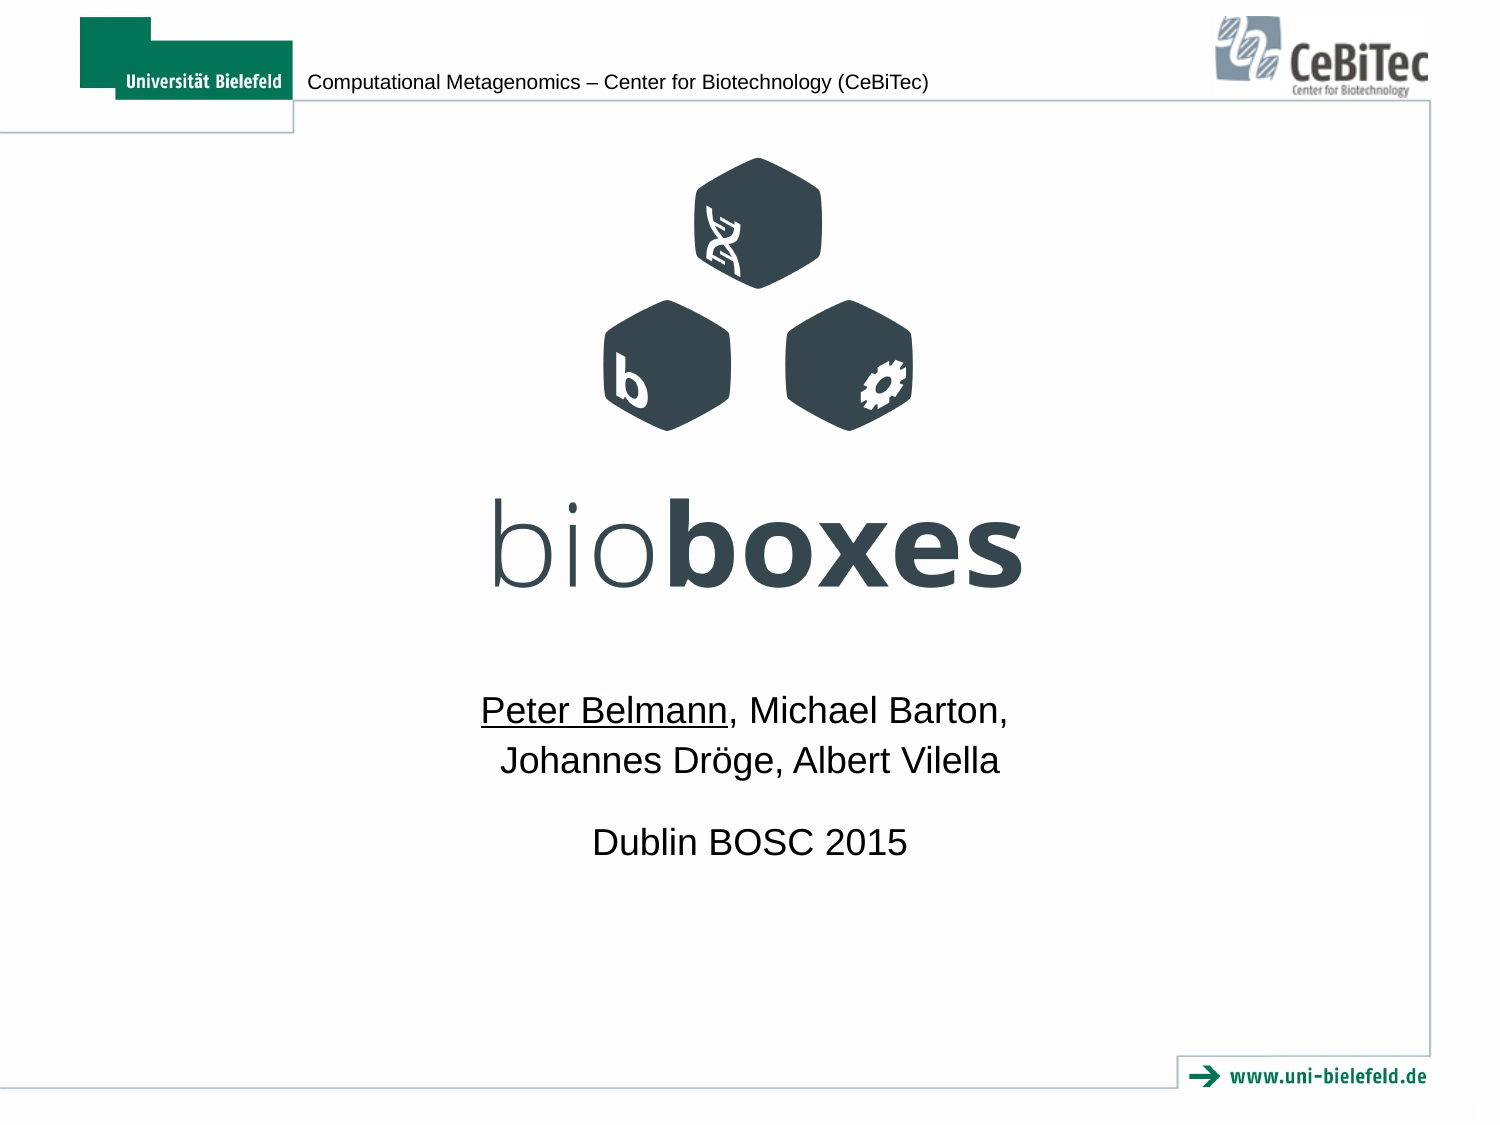

Title
Peter Belmann, Michael Barton,
Johannes Dröge, Albert Vilella
Dublin BOSC 2015